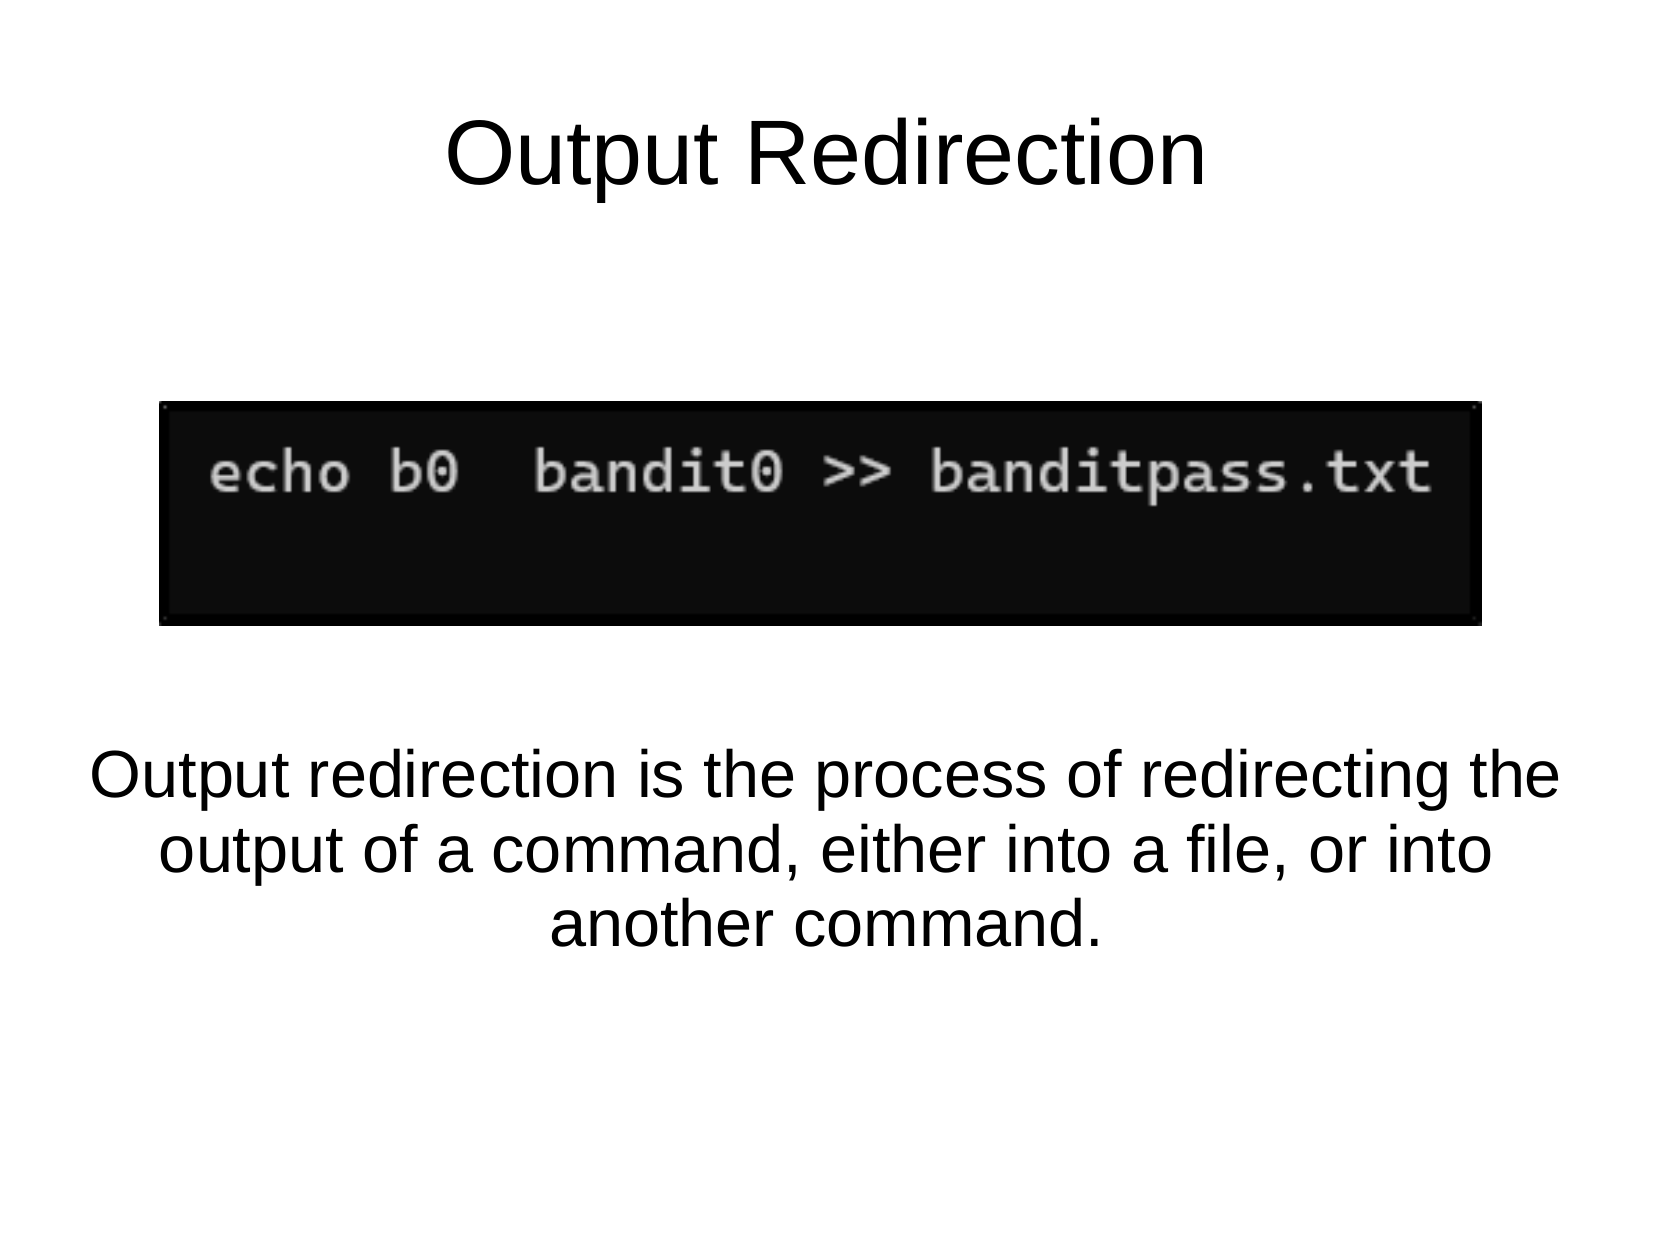

# Output Redirection
Output redirection is the process of redirecting the output of a command, either into a file, or into another command.